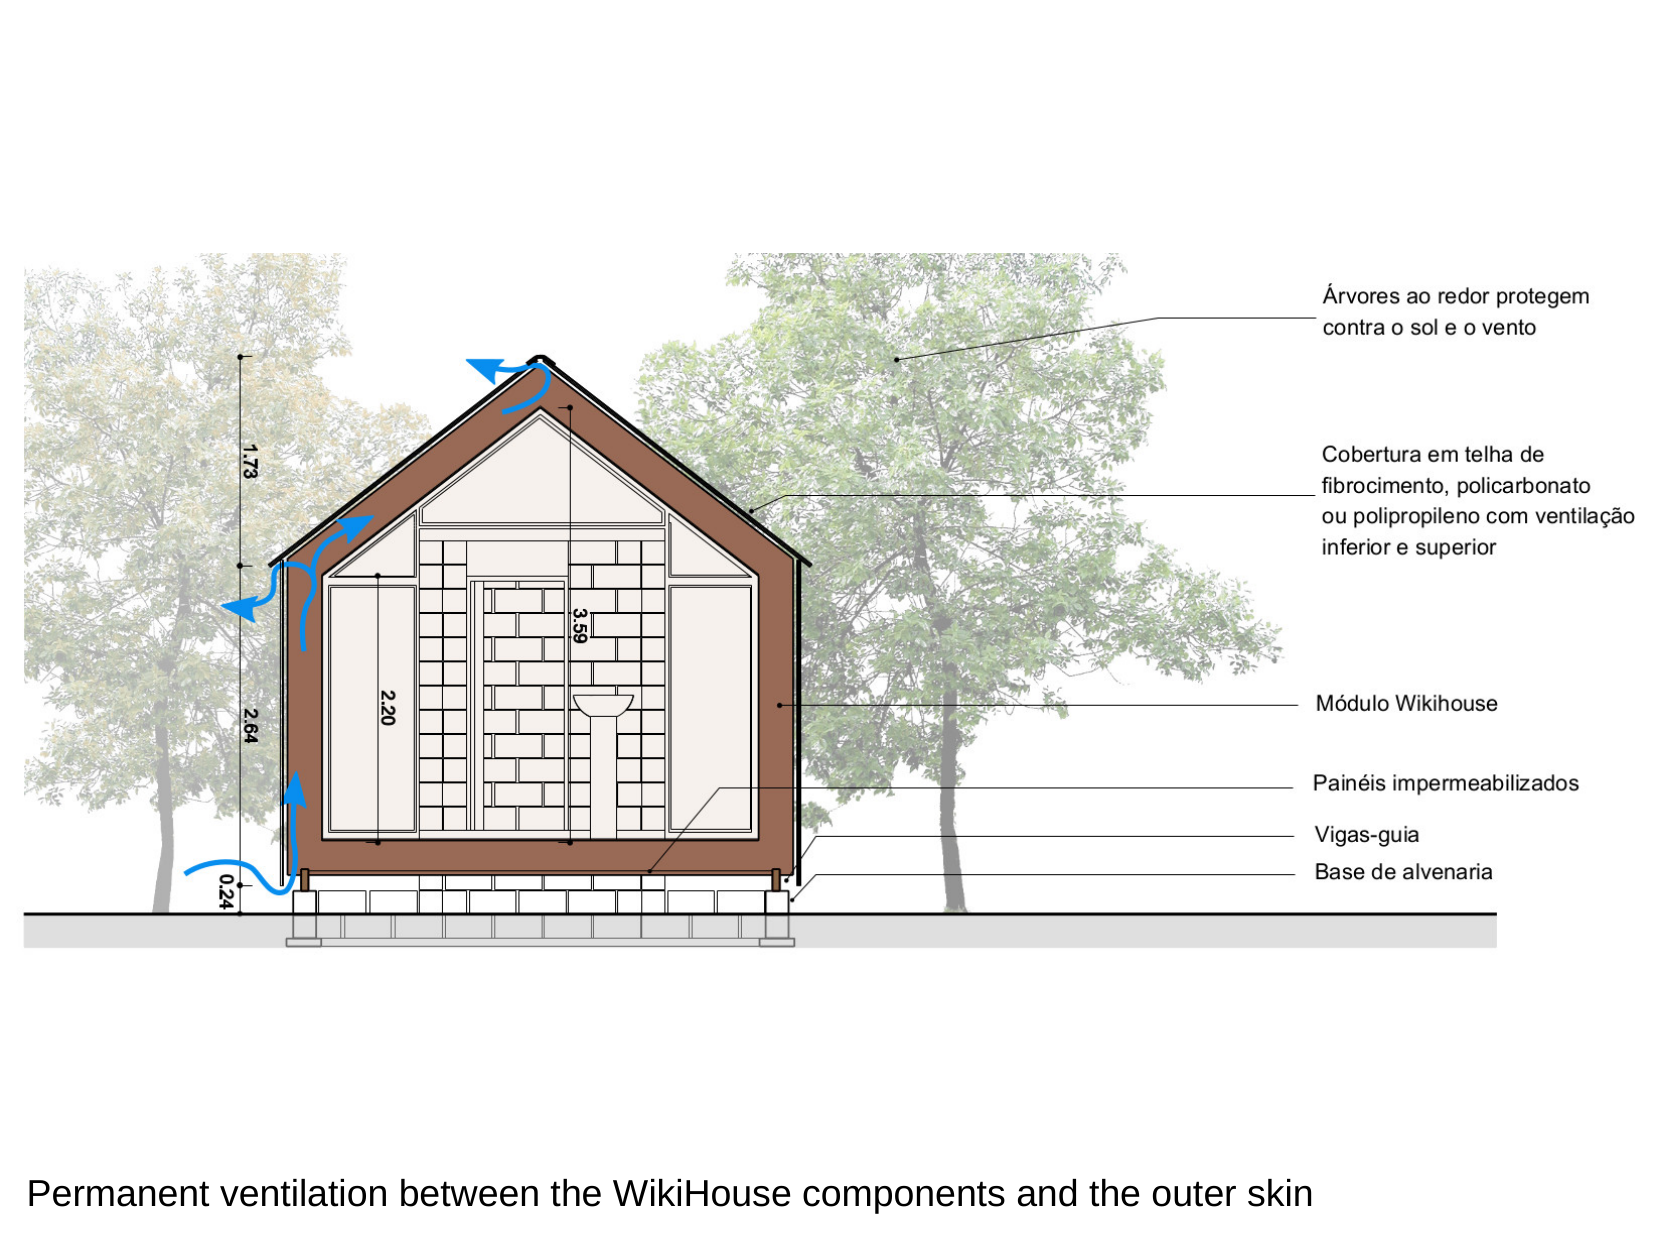

Permanent ventilation between the WikiHouse components and the outer skin